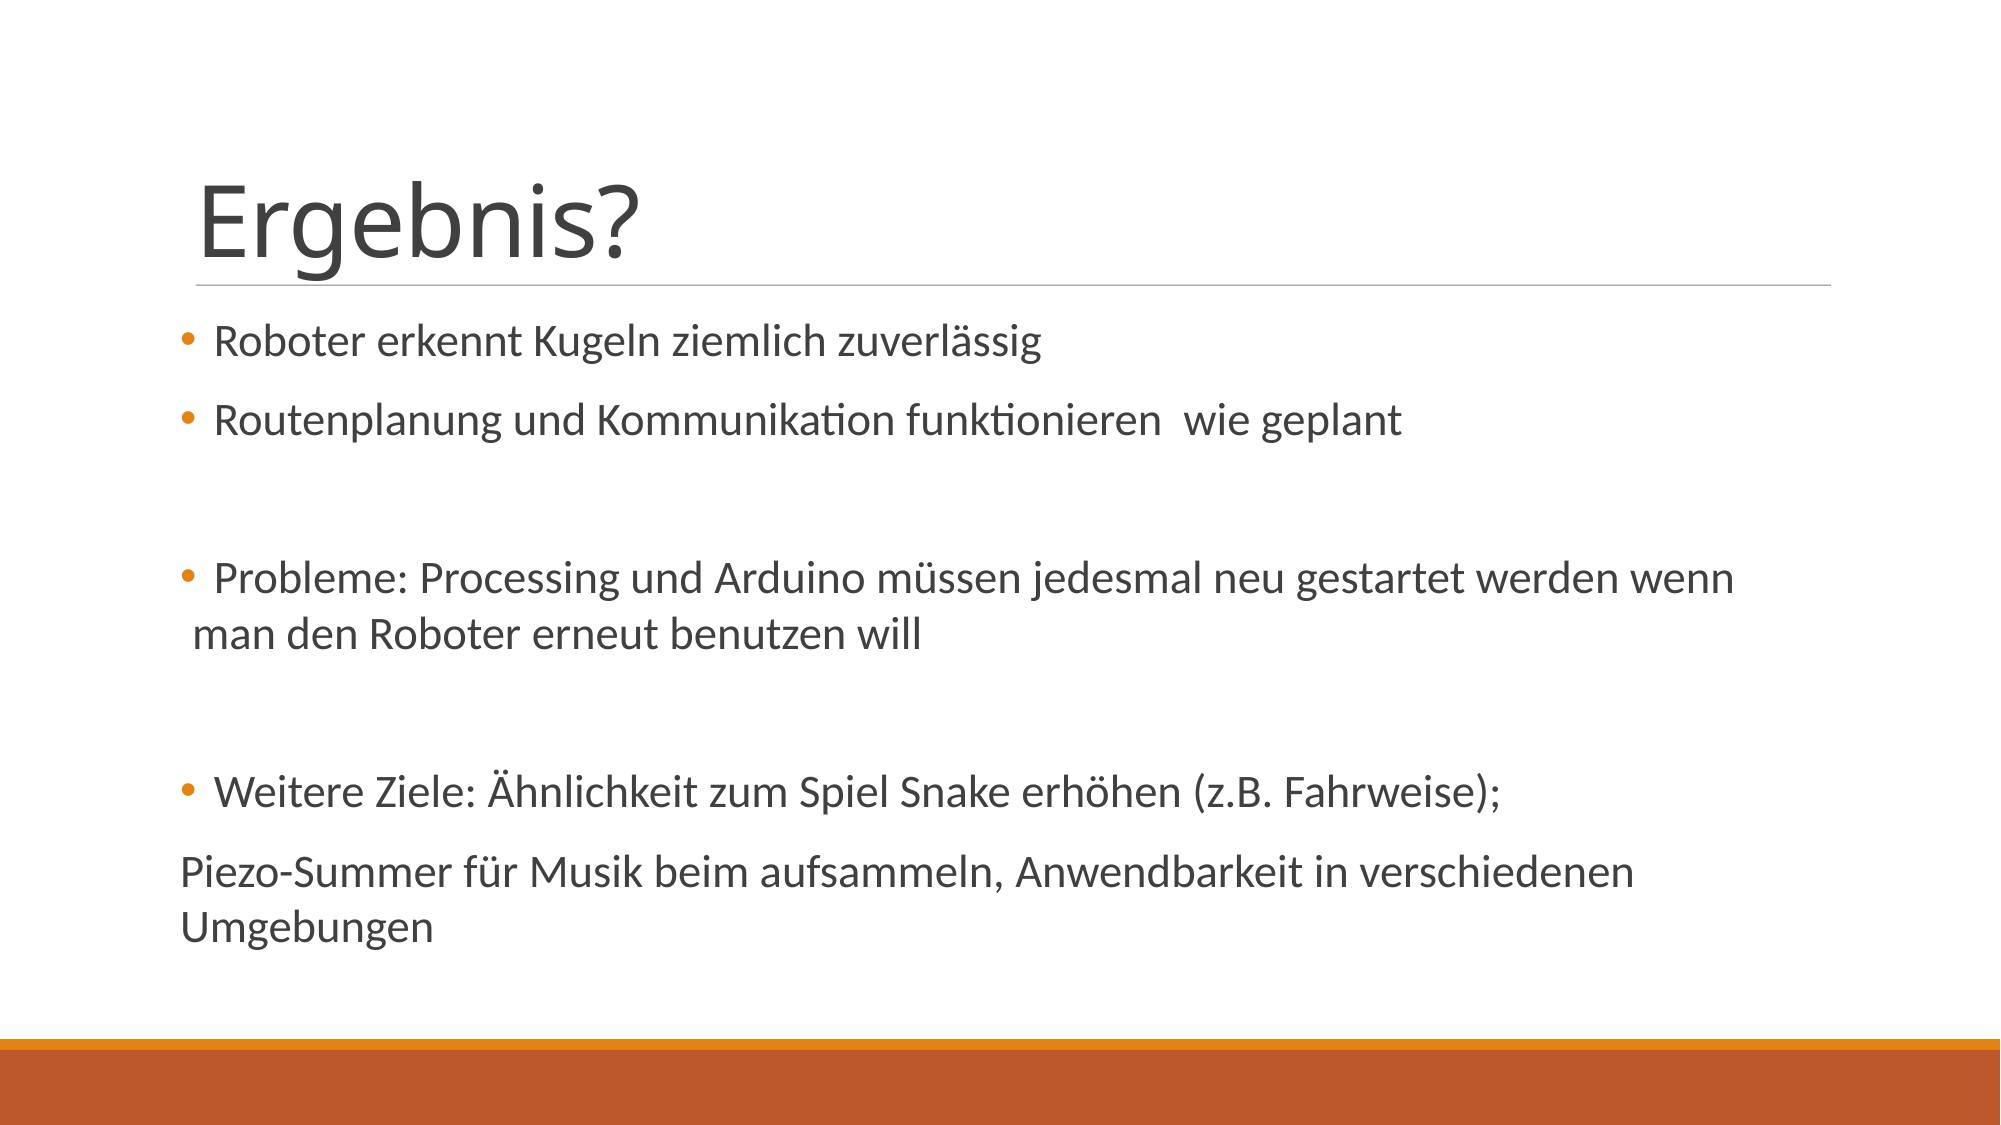

# Ergebnis?
 Roboter erkennt Kugeln ziemlich zuverlässig
 Routenplanung und Kommunikation funktionieren wie geplant
 Probleme: Processing und Arduino müssen jedesmal neu gestartet werden wenn man den Roboter erneut benutzen will
 Weitere Ziele: Ähnlichkeit zum Spiel Snake erhöhen (z.B. Fahrweise);
Piezo-Summer für Musik beim aufsammeln, Anwendbarkeit in verschiedenen Umgebungen